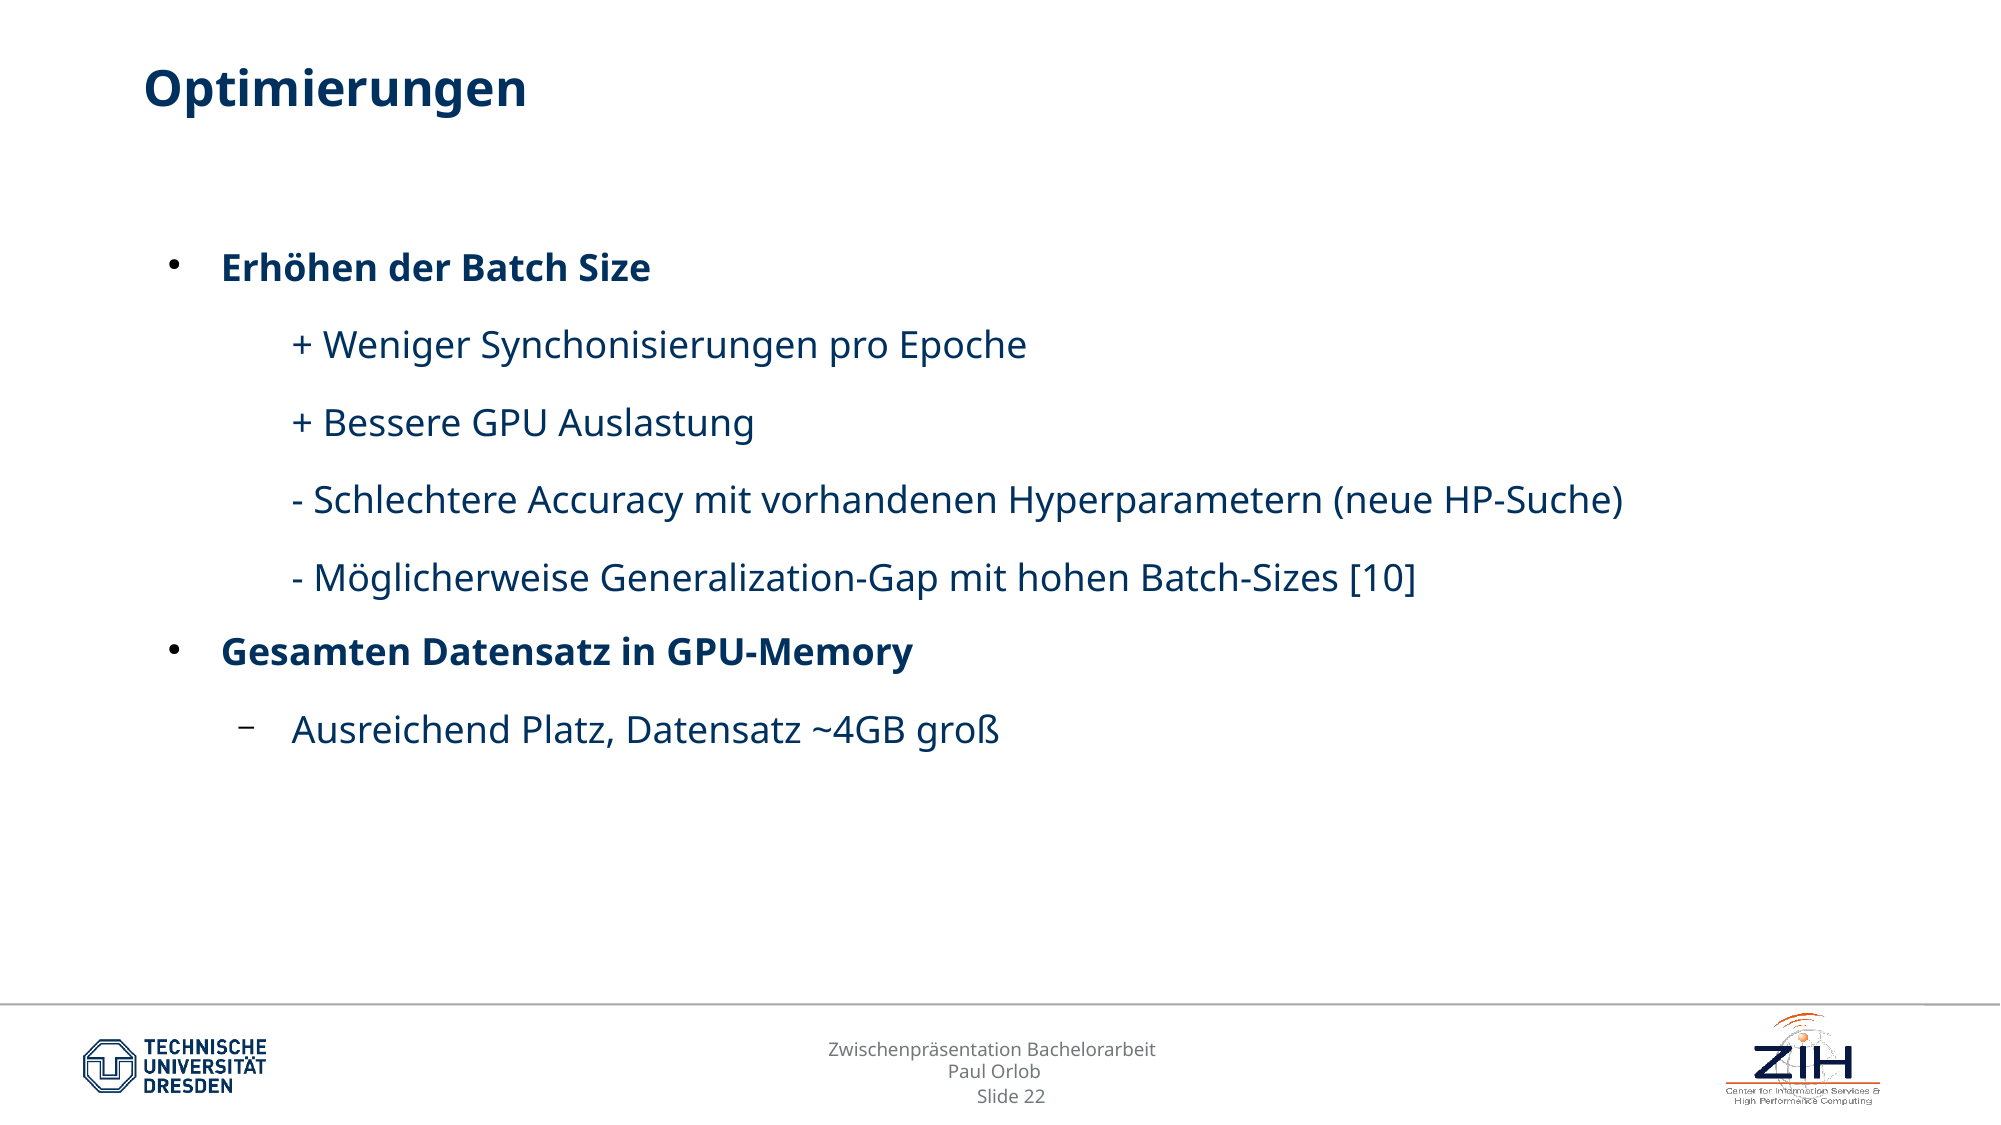

Optimierungen
# Erhöhen der Batch Size
+ Weniger Synchonisierungen pro Epoche
+ Bessere GPU Auslastung
- Schlechtere Accuracy mit vorhandenen Hyperparametern (neue HP-Suche)
- Möglicherweise Generalization-Gap mit hohen Batch-Sizes [10]
Gesamten Datensatz in GPU-Memory
Ausreichend Platz, Datensatz ~4GB groß